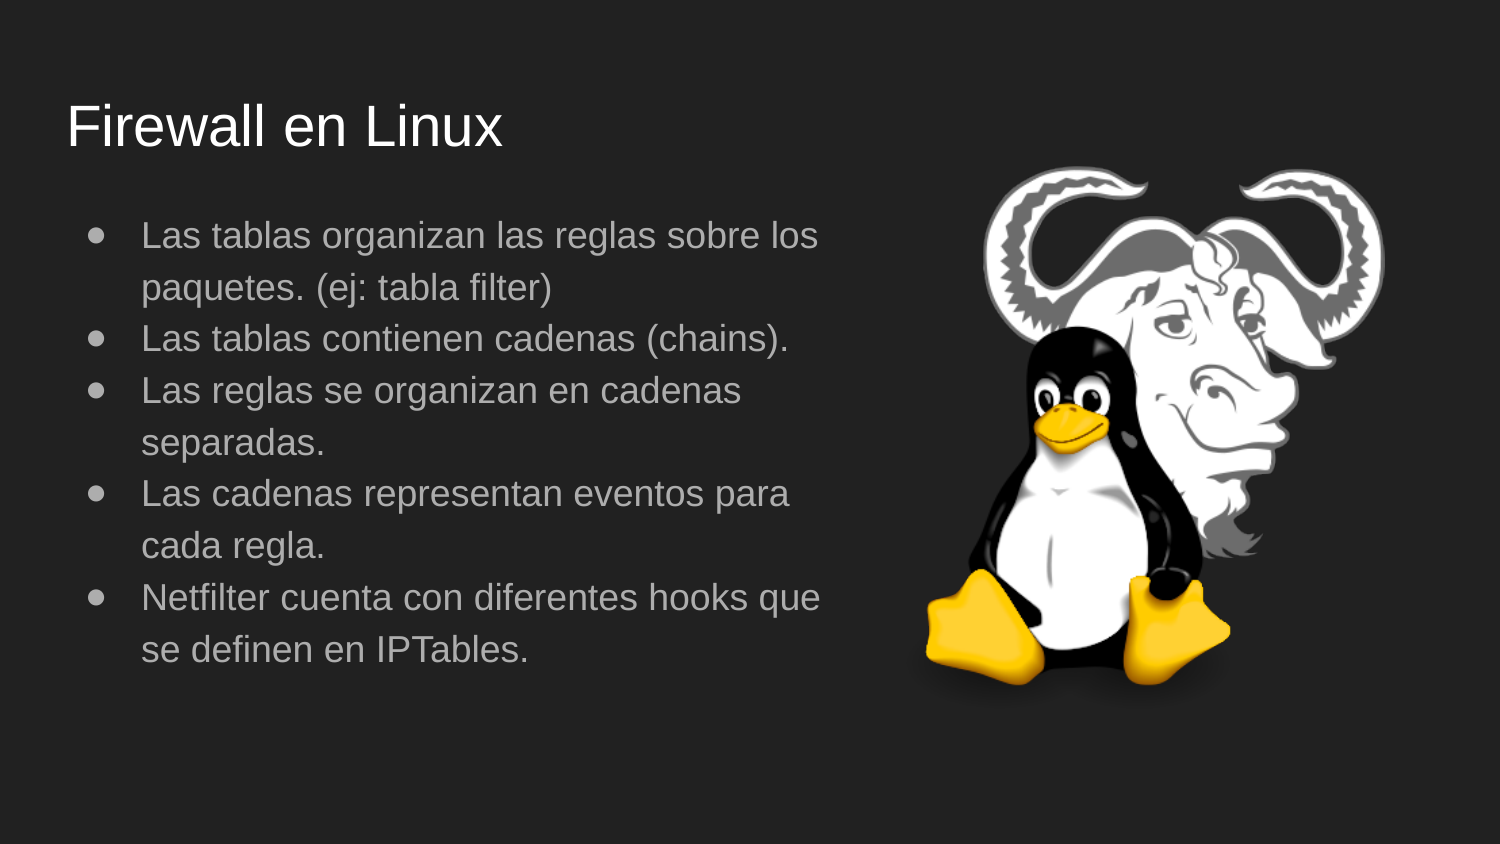

# Firewall en Linux
Las tablas organizan las reglas sobre los paquetes. (ej: tabla filter)
Las tablas contienen cadenas (chains).
Las reglas se organizan en cadenas separadas.
Las cadenas representan eventos para cada regla.
Netfilter cuenta con diferentes hooks que se definen en IPTables.